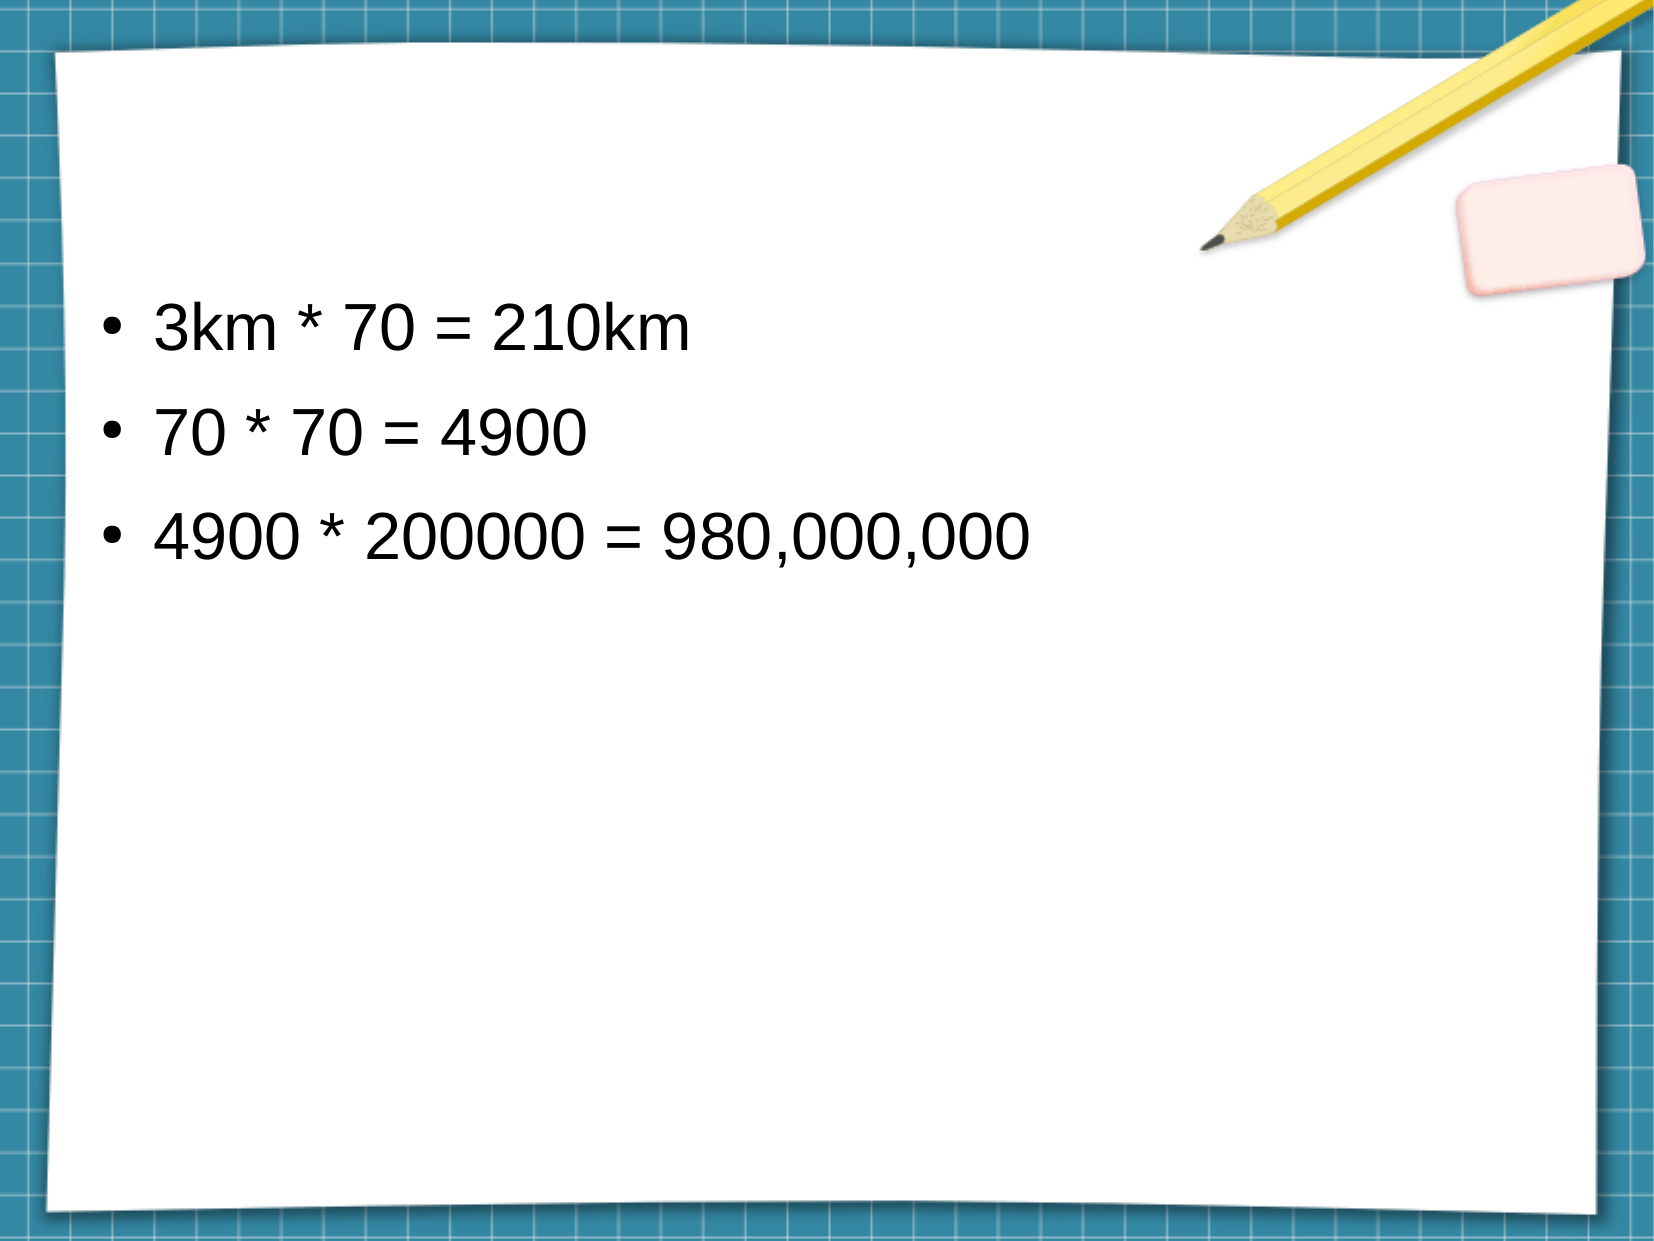

#
3km * 70 = 210km
70 * 70 = 4900
4900 * 200000 = 980,000,000